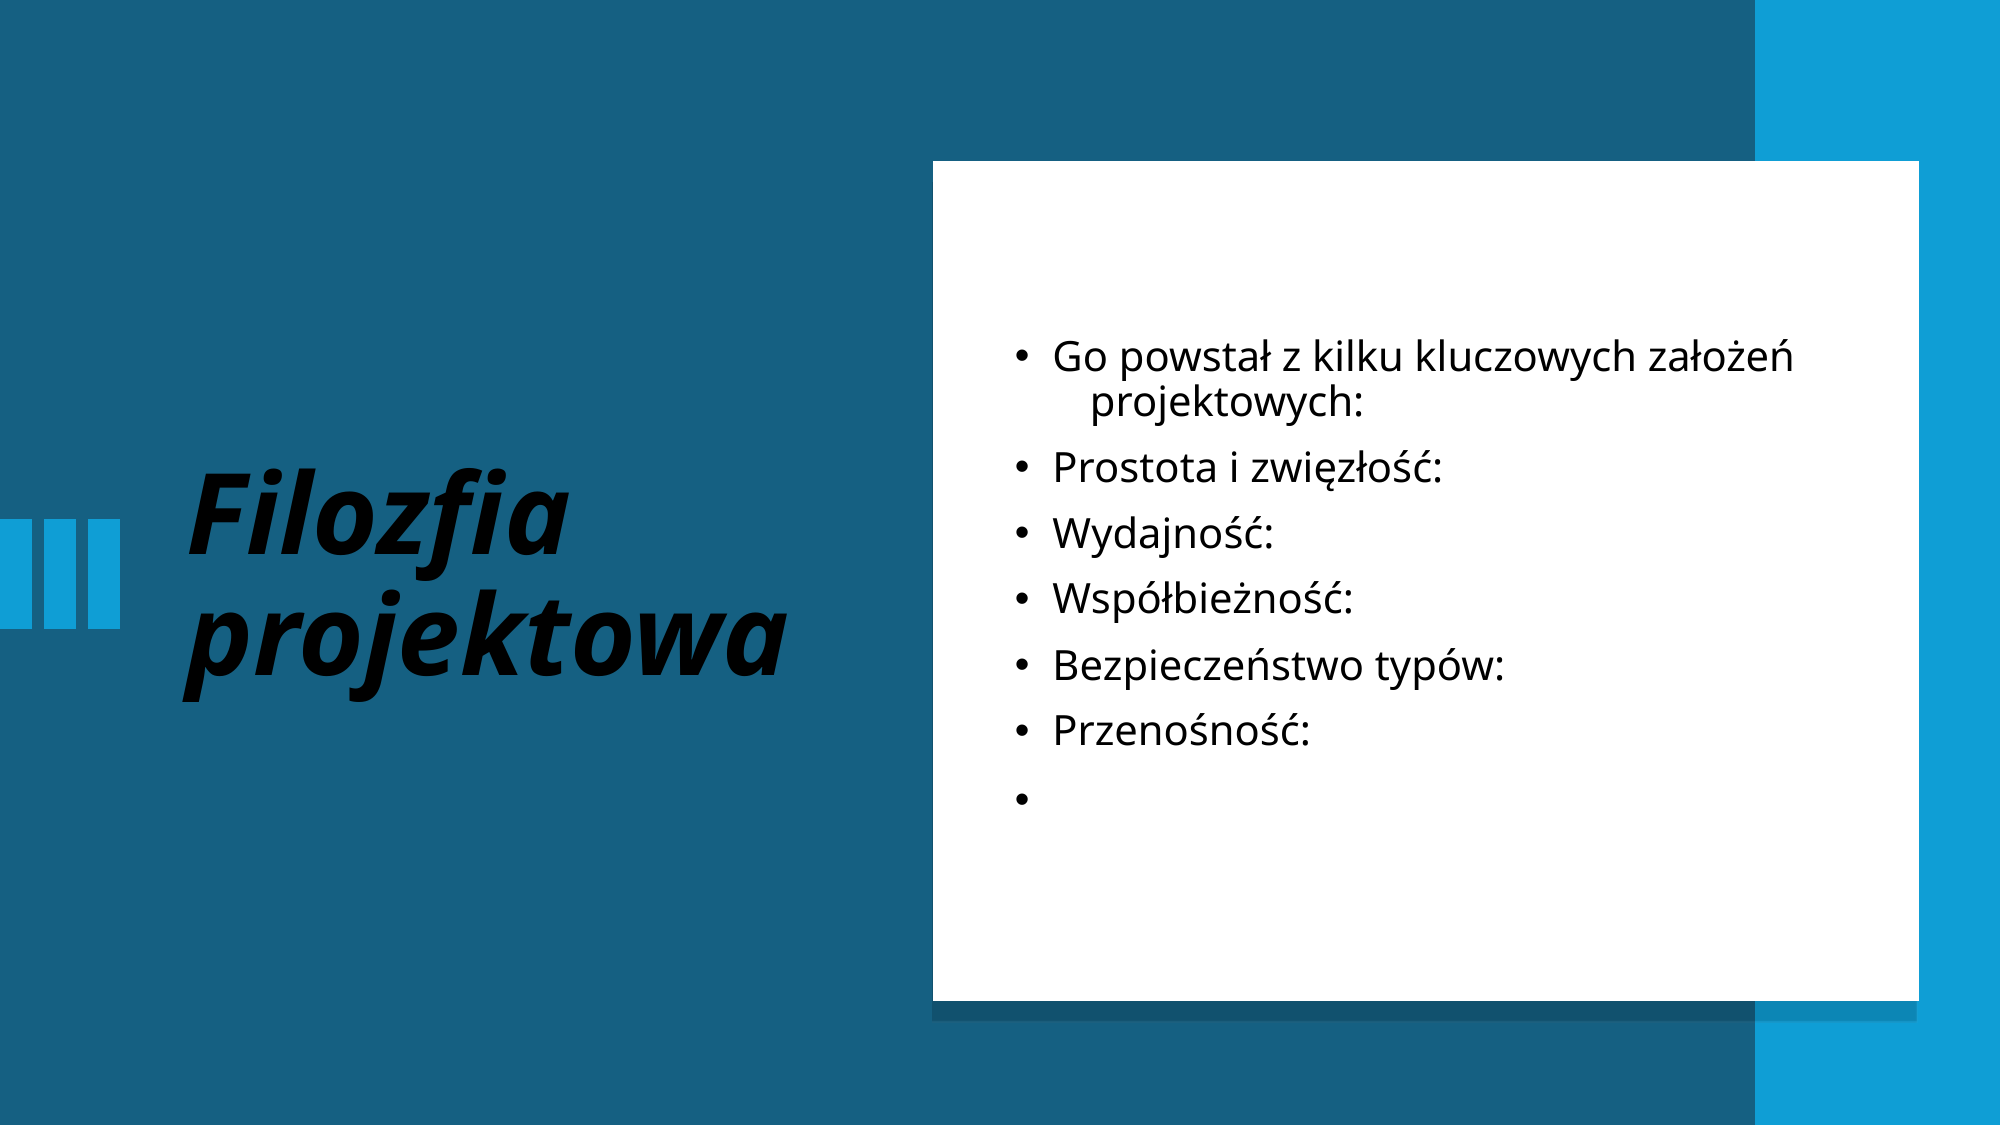

# Filozfia projektowa
Go powstał z kilku kluczowych założeń projektowych:
Prostota i zwięzłość:
Wydajność:
Współbieżność:
Bezpieczeństwo typów:
Przenośność: